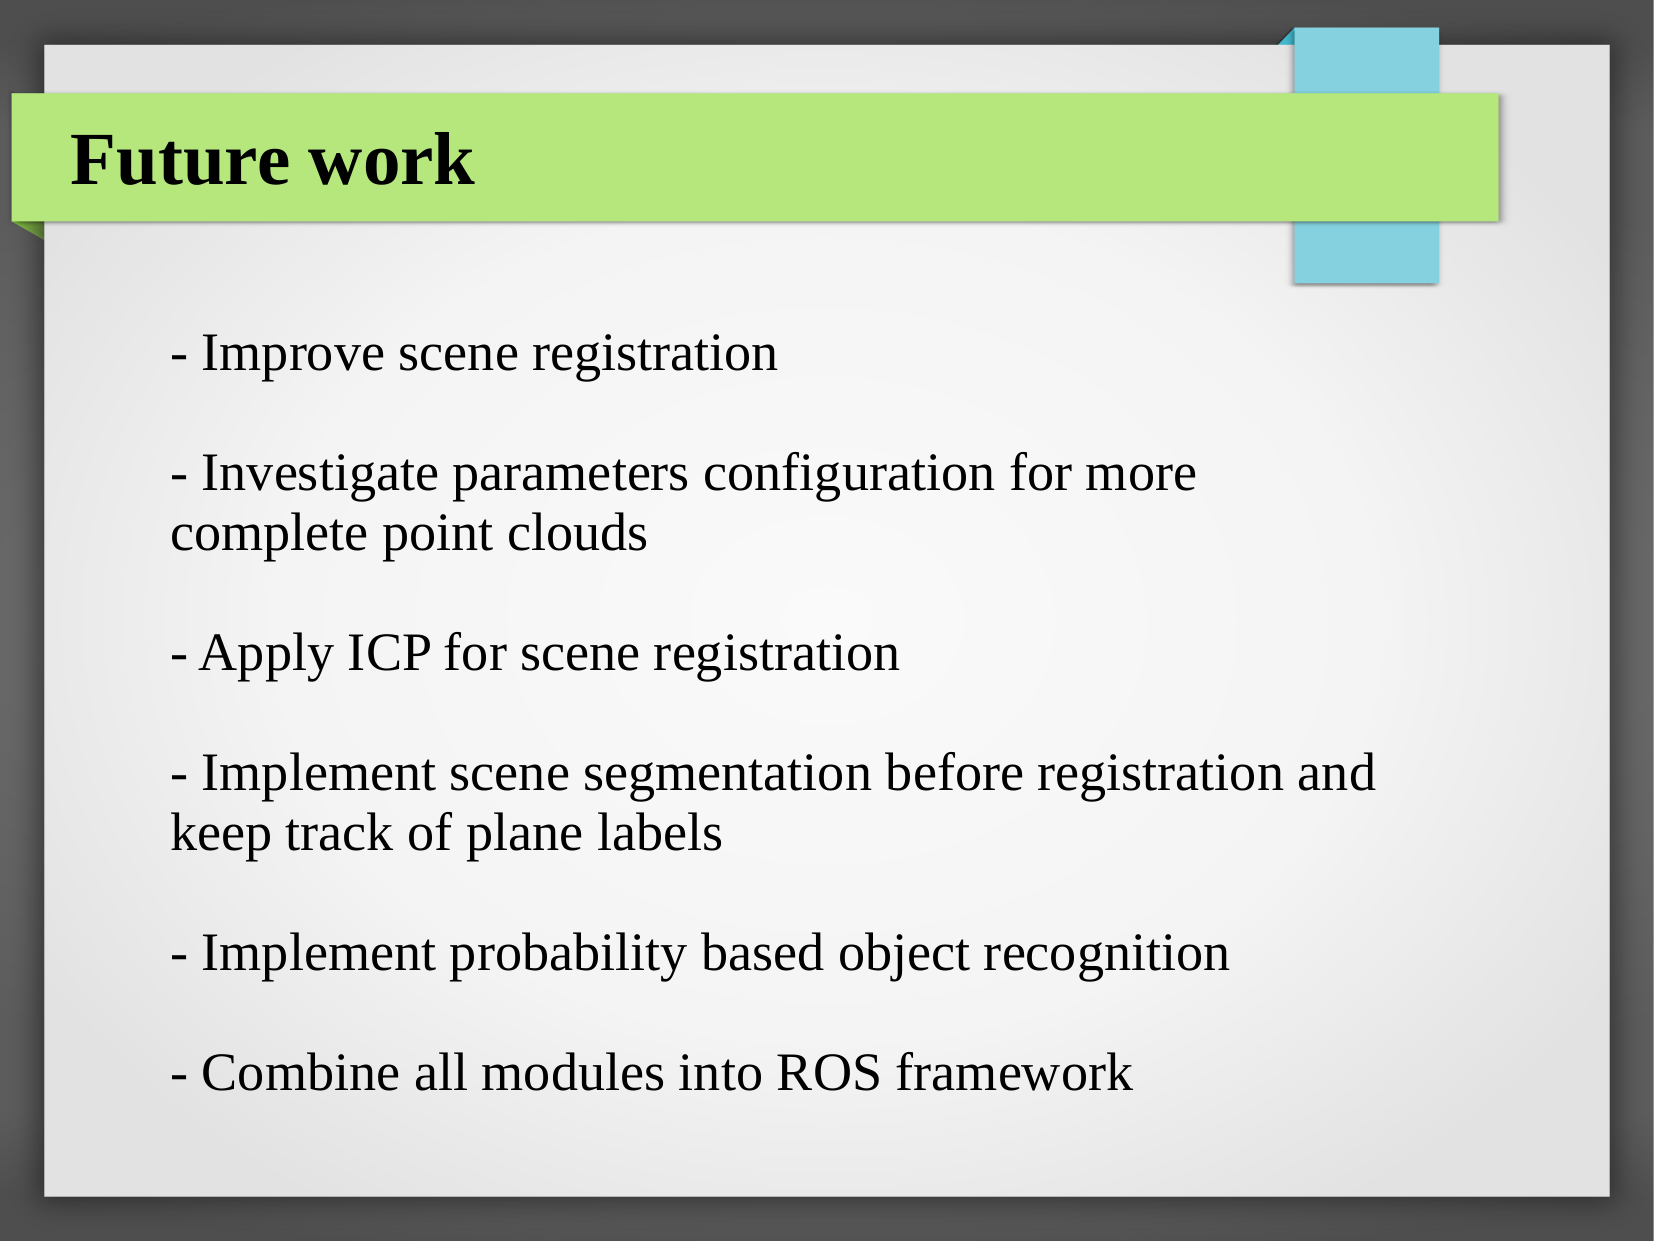

# Future work
- Improve scene registration
- Investigate parameters configuration for more complete point clouds
- Apply ICP for scene registration
- Implement scene segmentation before registration and keep track of plane labels
- Implement probability based object recognition
- Combine all modules into ROS framework